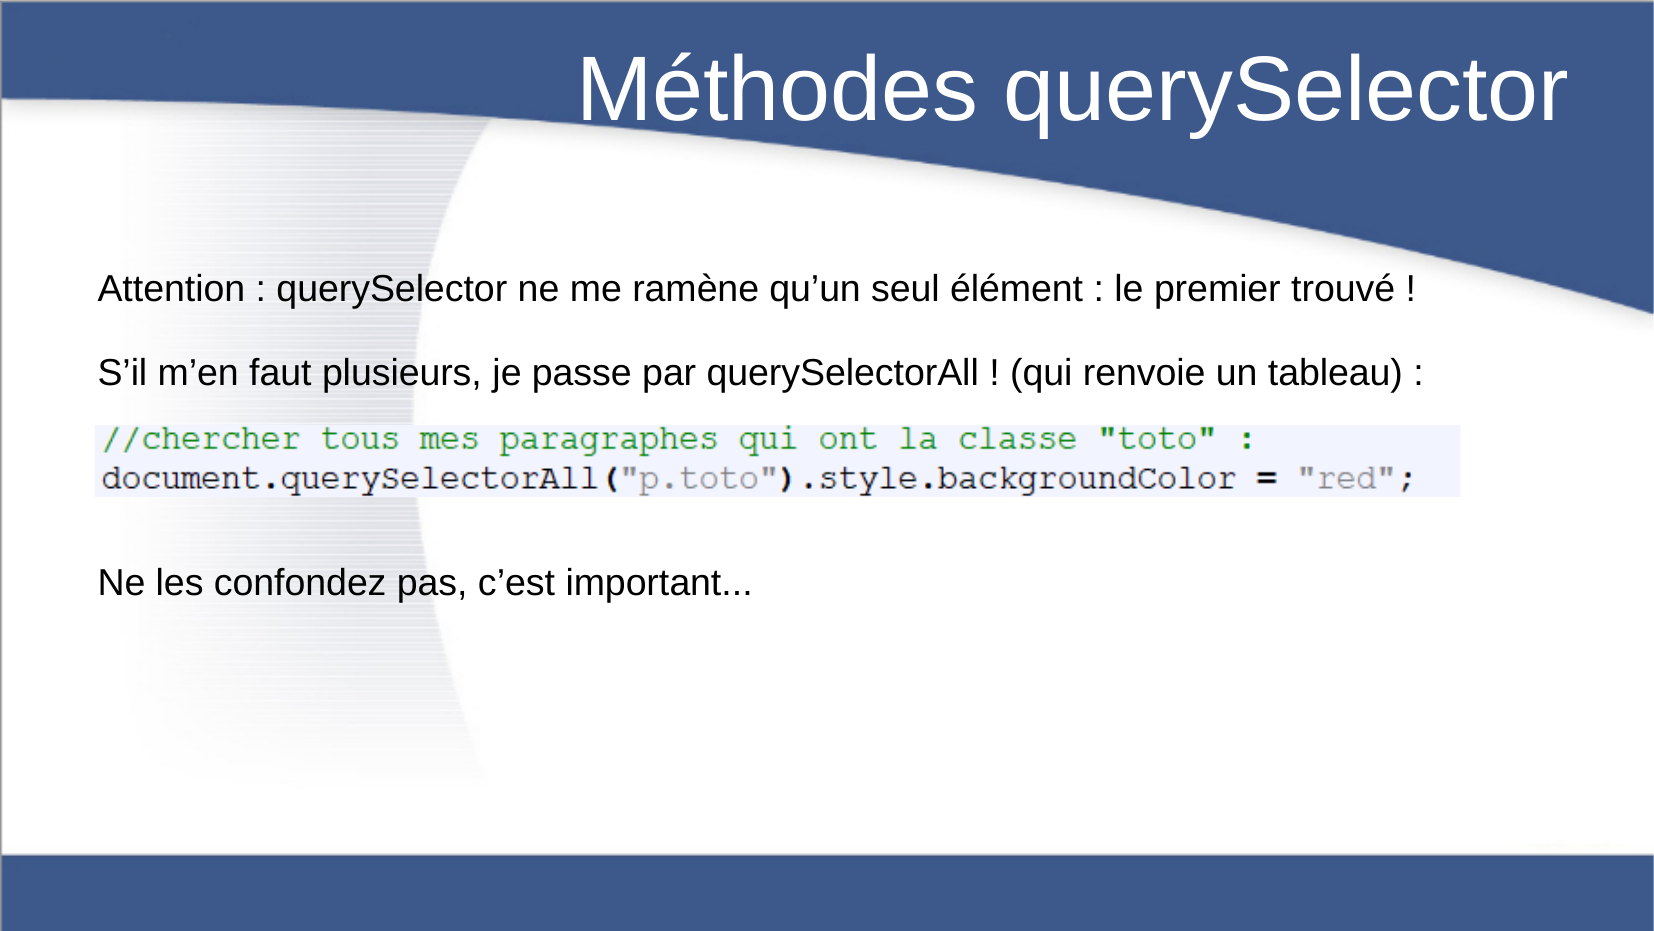

# Méthodes querySelector
Attention : querySelector ne me ramène qu’un seul élément : le premier trouvé !
S’il m’en faut plusieurs, je passe par querySelectorAll ! (qui renvoie un tableau) :
Ne les confondez pas, c’est important...